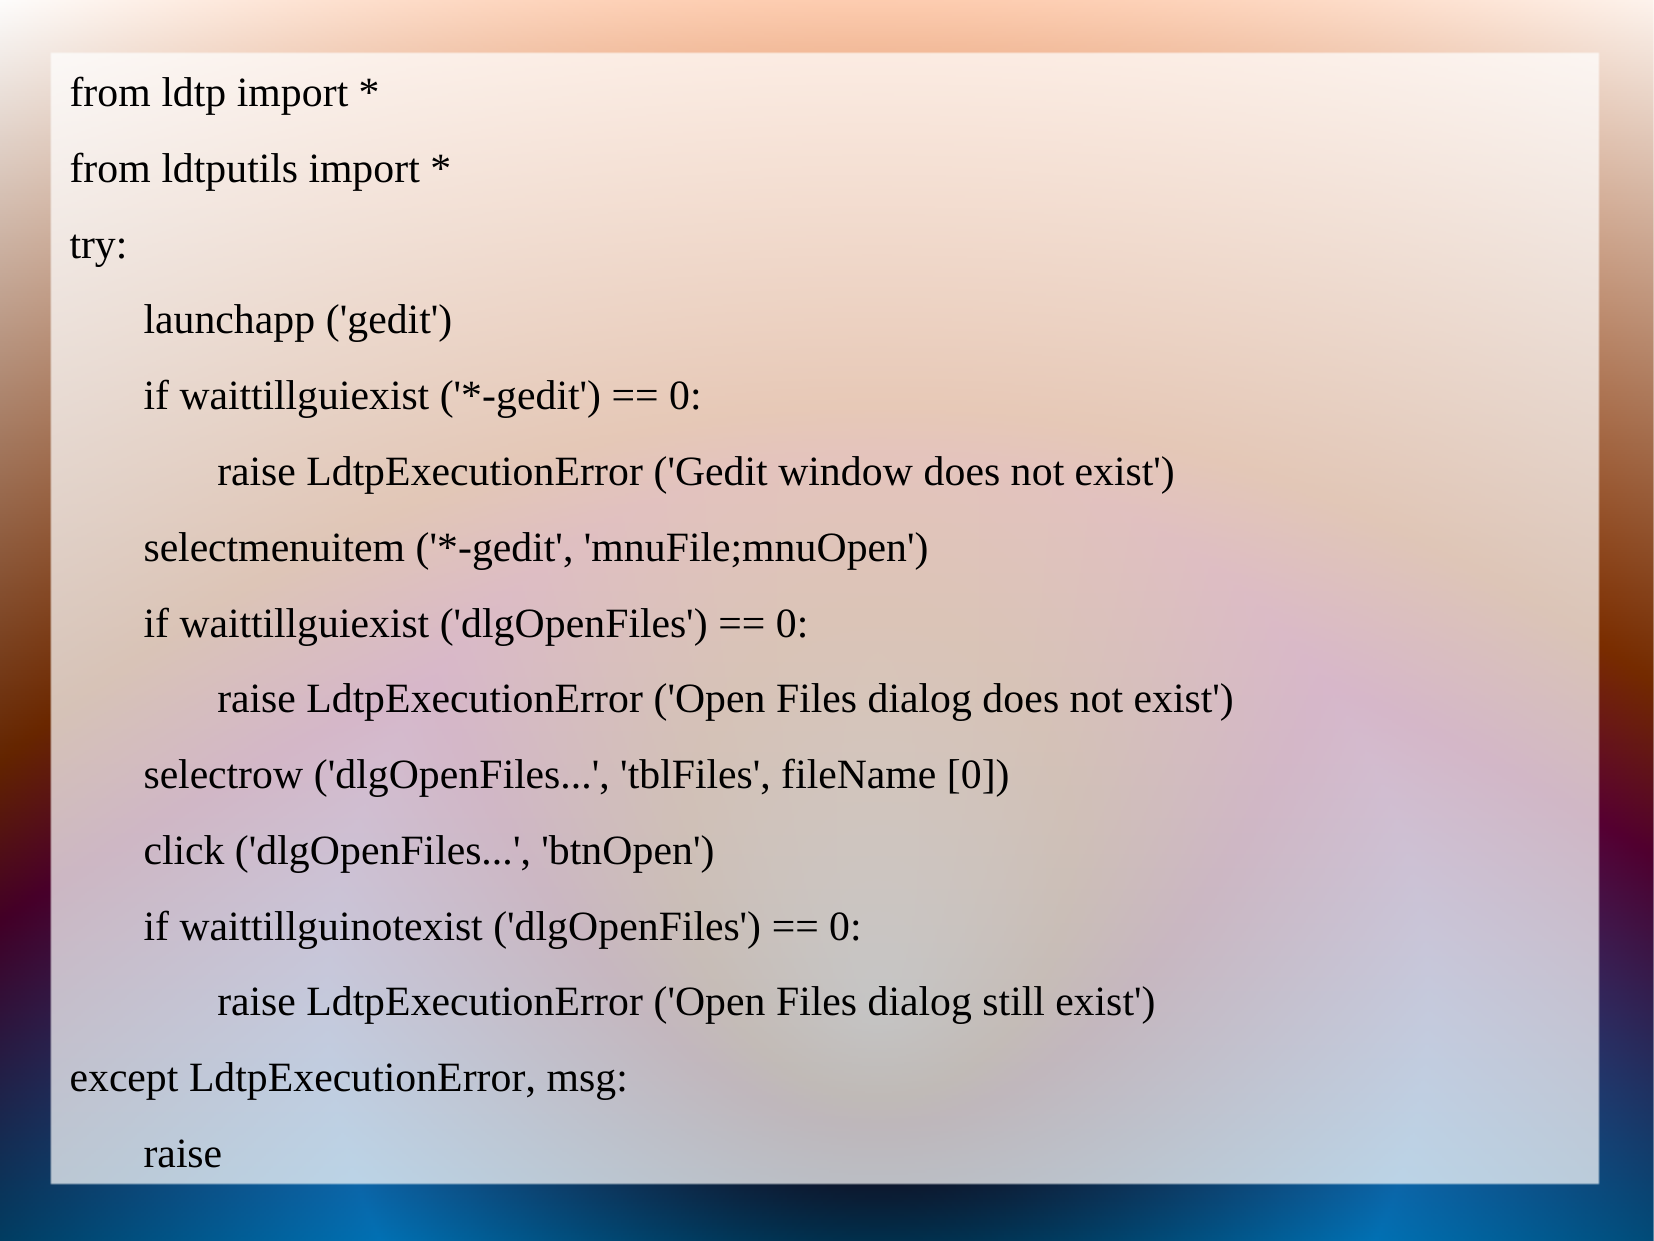

# from ldtp import *
from ldtputils import *
try:
	launchapp ('gedit')
	if waittillguiexist ('*-gedit') == 0:
		raise LdtpExecutionError ('Gedit window does not exist')
	selectmenuitem ('*-gedit', 'mnuFile;mnuOpen')
	if waittillguiexist ('dlgOpenFiles') == 0:
		raise LdtpExecutionError ('Open Files dialog does not exist')
	selectrow ('dlgOpenFiles...', 'tblFiles', fileName [0])
	click ('dlgOpenFiles...', 'btnOpen')
	if waittillguinotexist ('dlgOpenFiles') == 0:
		raise LdtpExecutionError ('Open Files dialog still exist')
except LdtpExecutionError, msg:
	raise